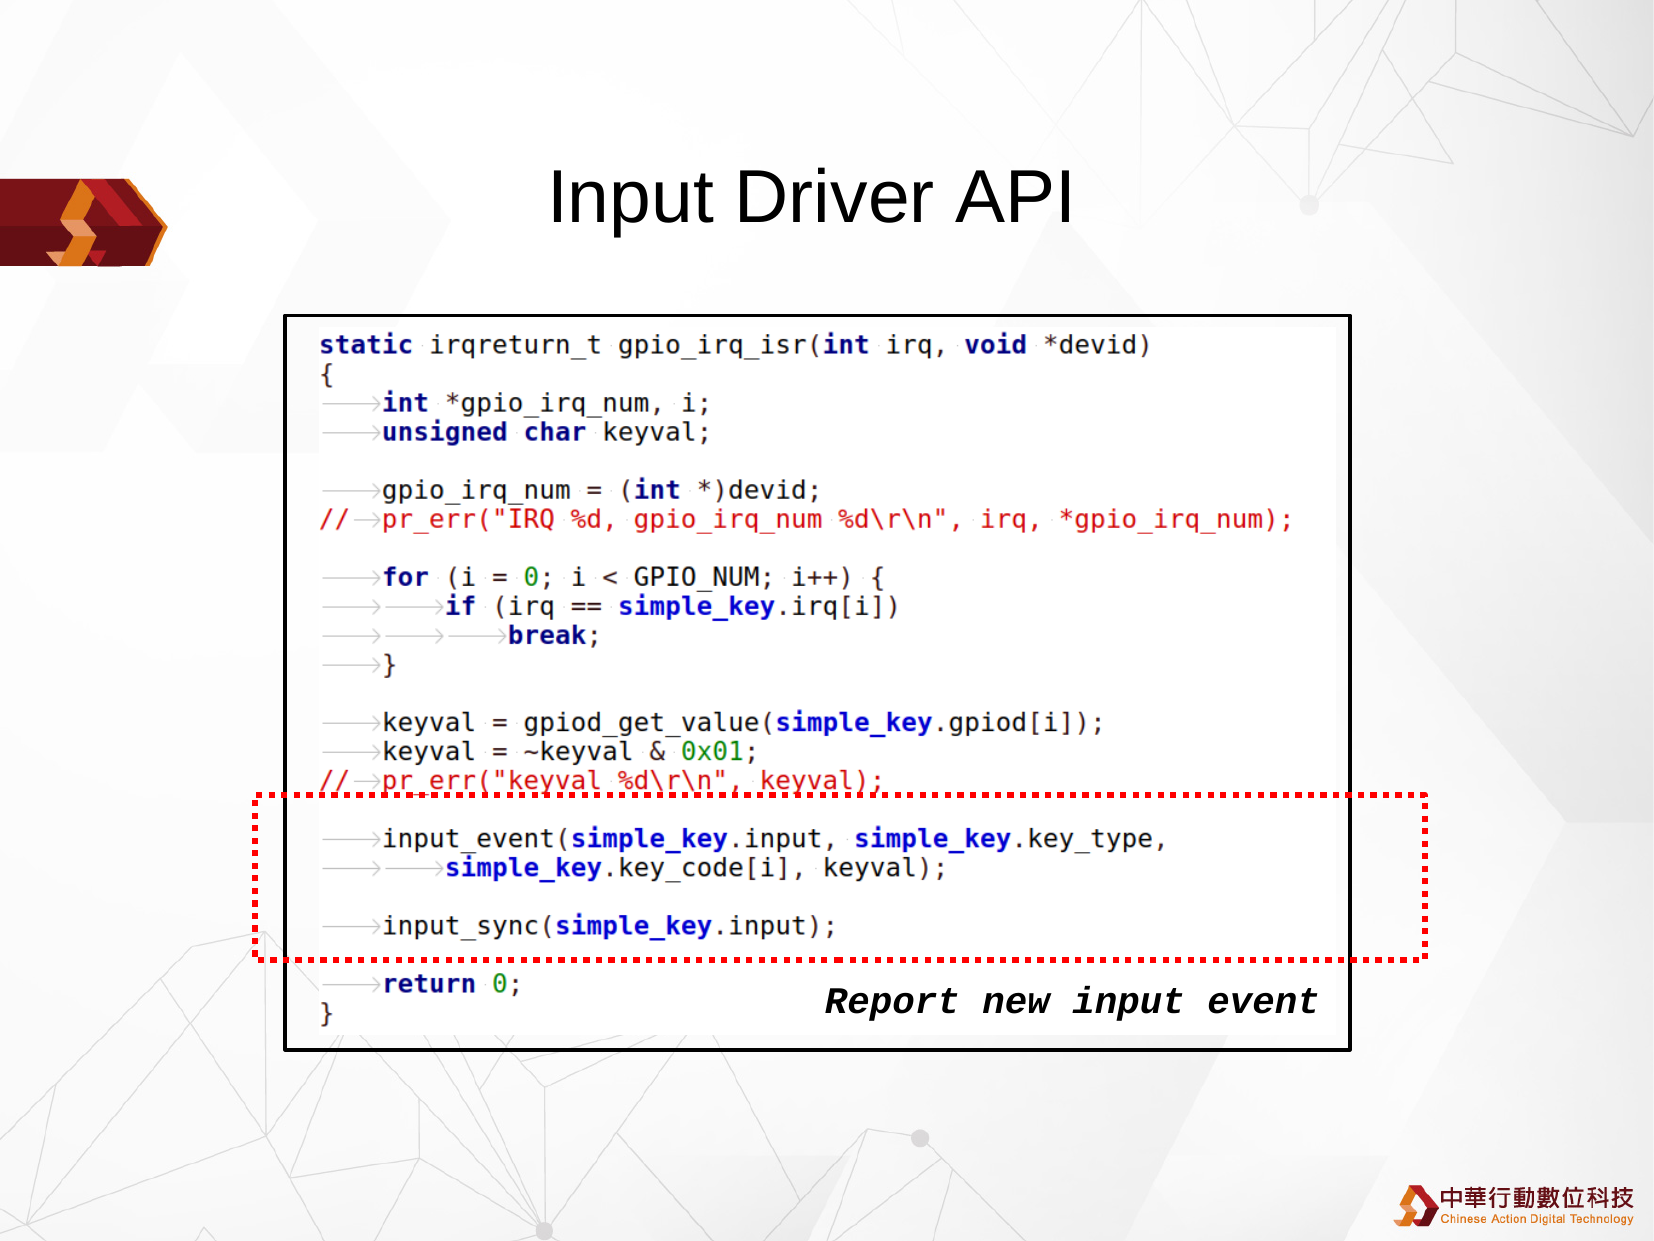

# Input Driver API
Report new input event